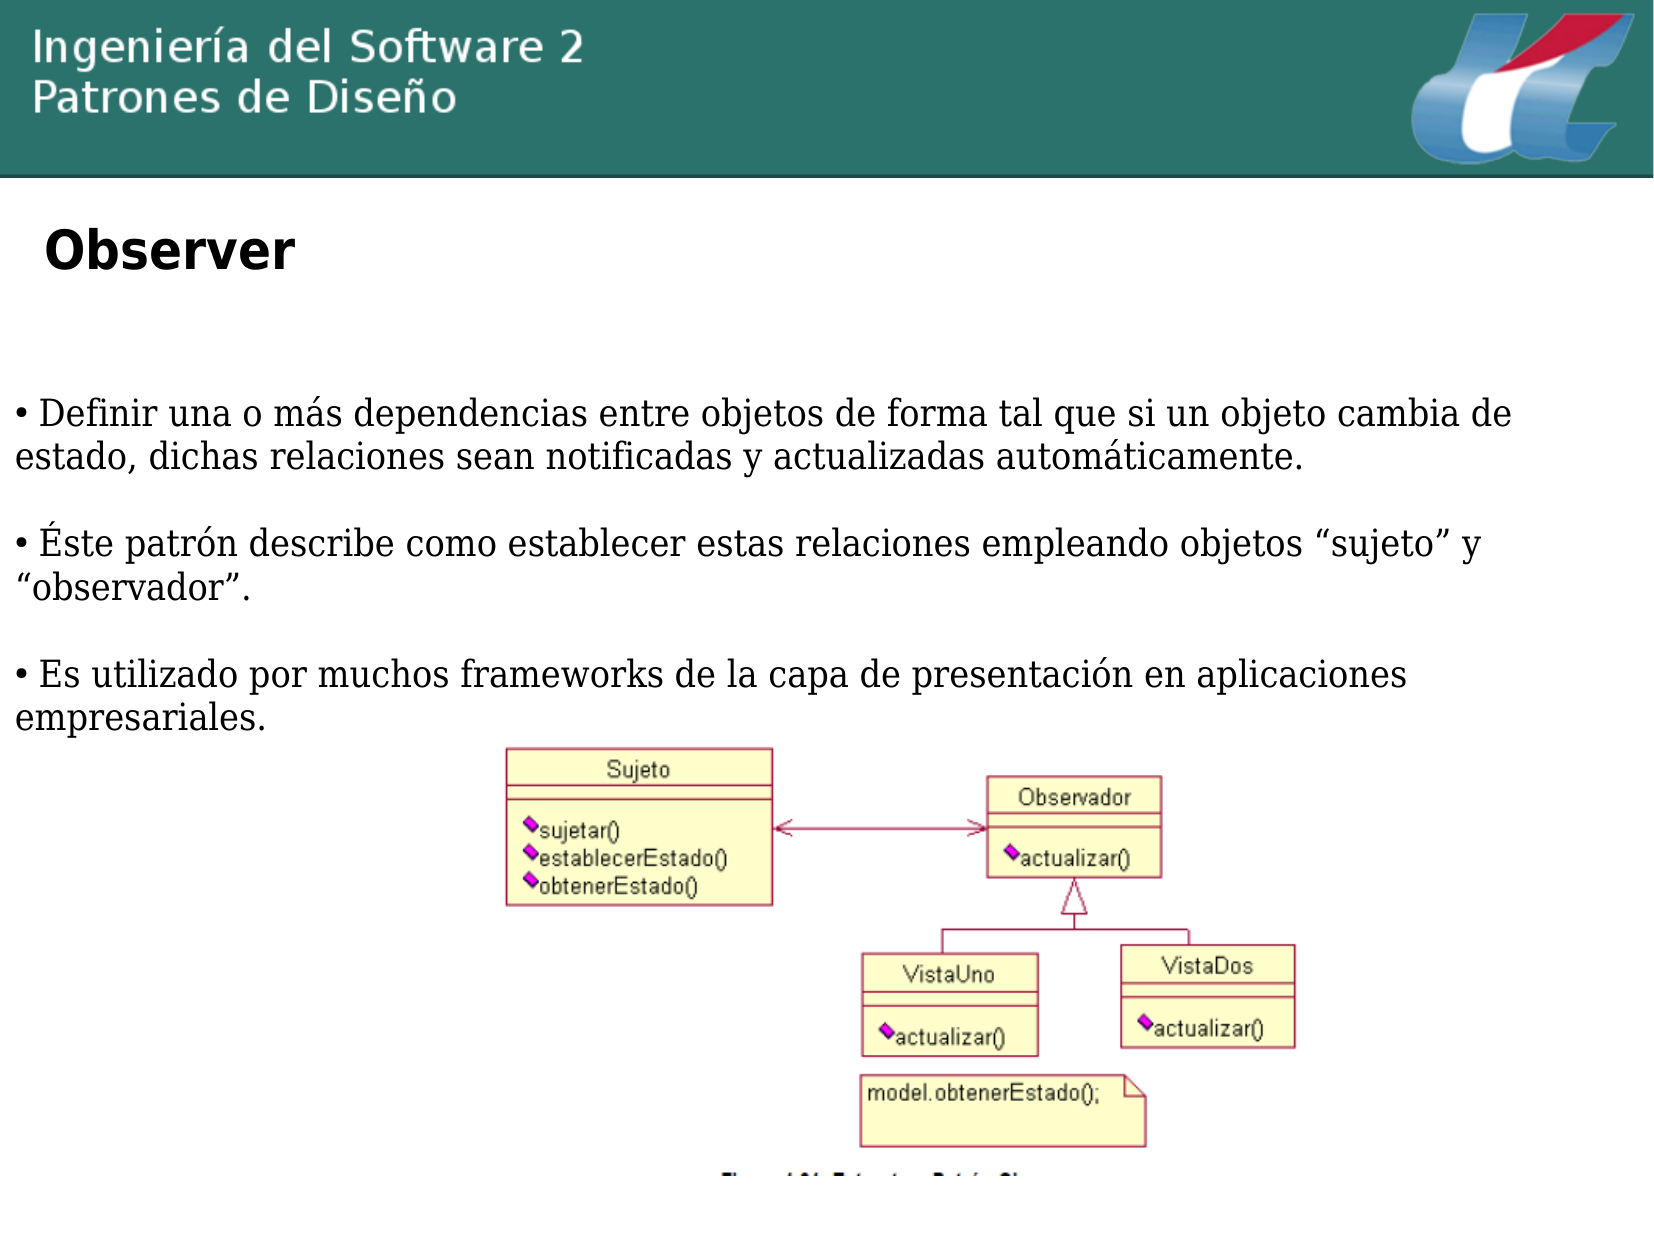

Observer
 Definir una o más dependencias entre objetos de forma tal que si un objeto cambia de estado, dichas relaciones sean notificadas y actualizadas automáticamente.
 Éste patrón describe como establecer estas relaciones empleando objetos “sujeto” y “observador”.
 Es utilizado por muchos frameworks de la capa de presentación en aplicaciones empresariales.